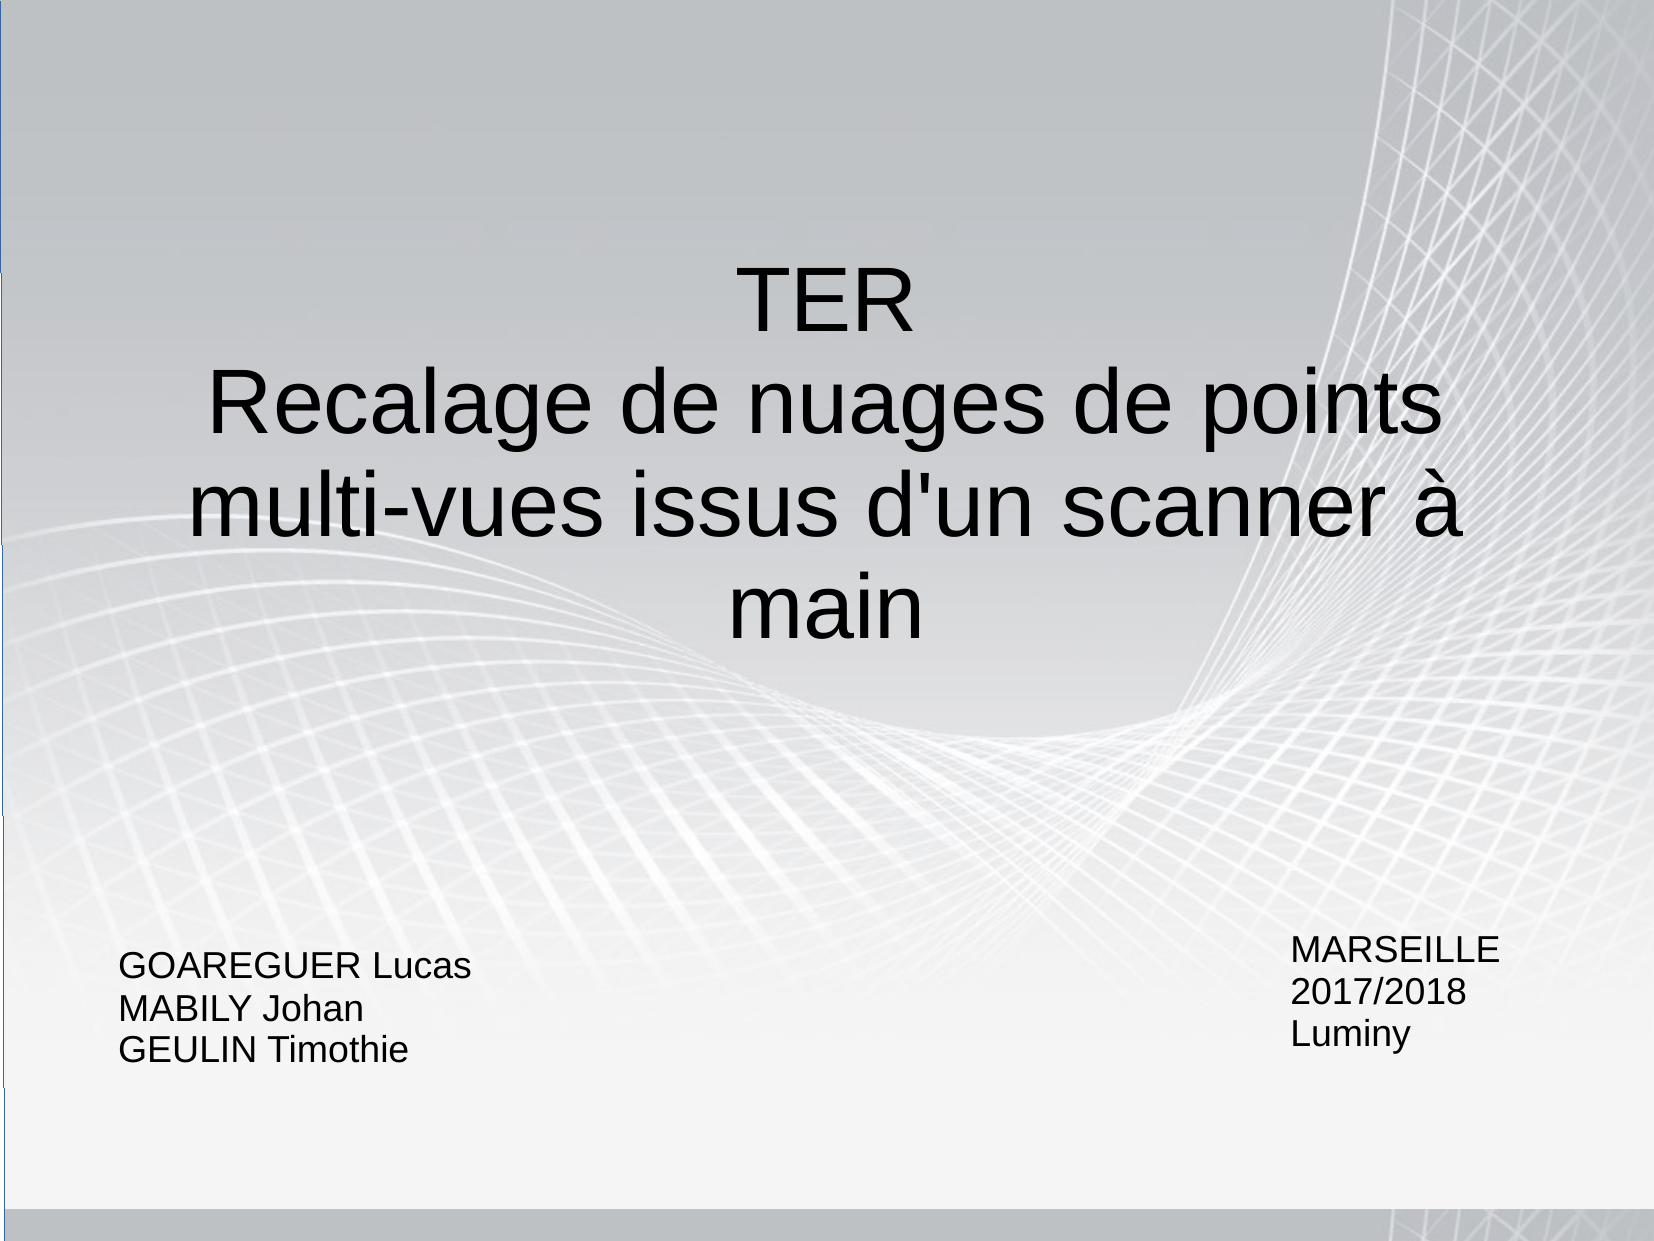

TER
Recalage de nuages de points
multi-vues issus d'un scanner à
main
MARSEILLE
2017/2018
Luminy
# GOAREGUER Lucas
MABILY Johan
GEULIN Timothie